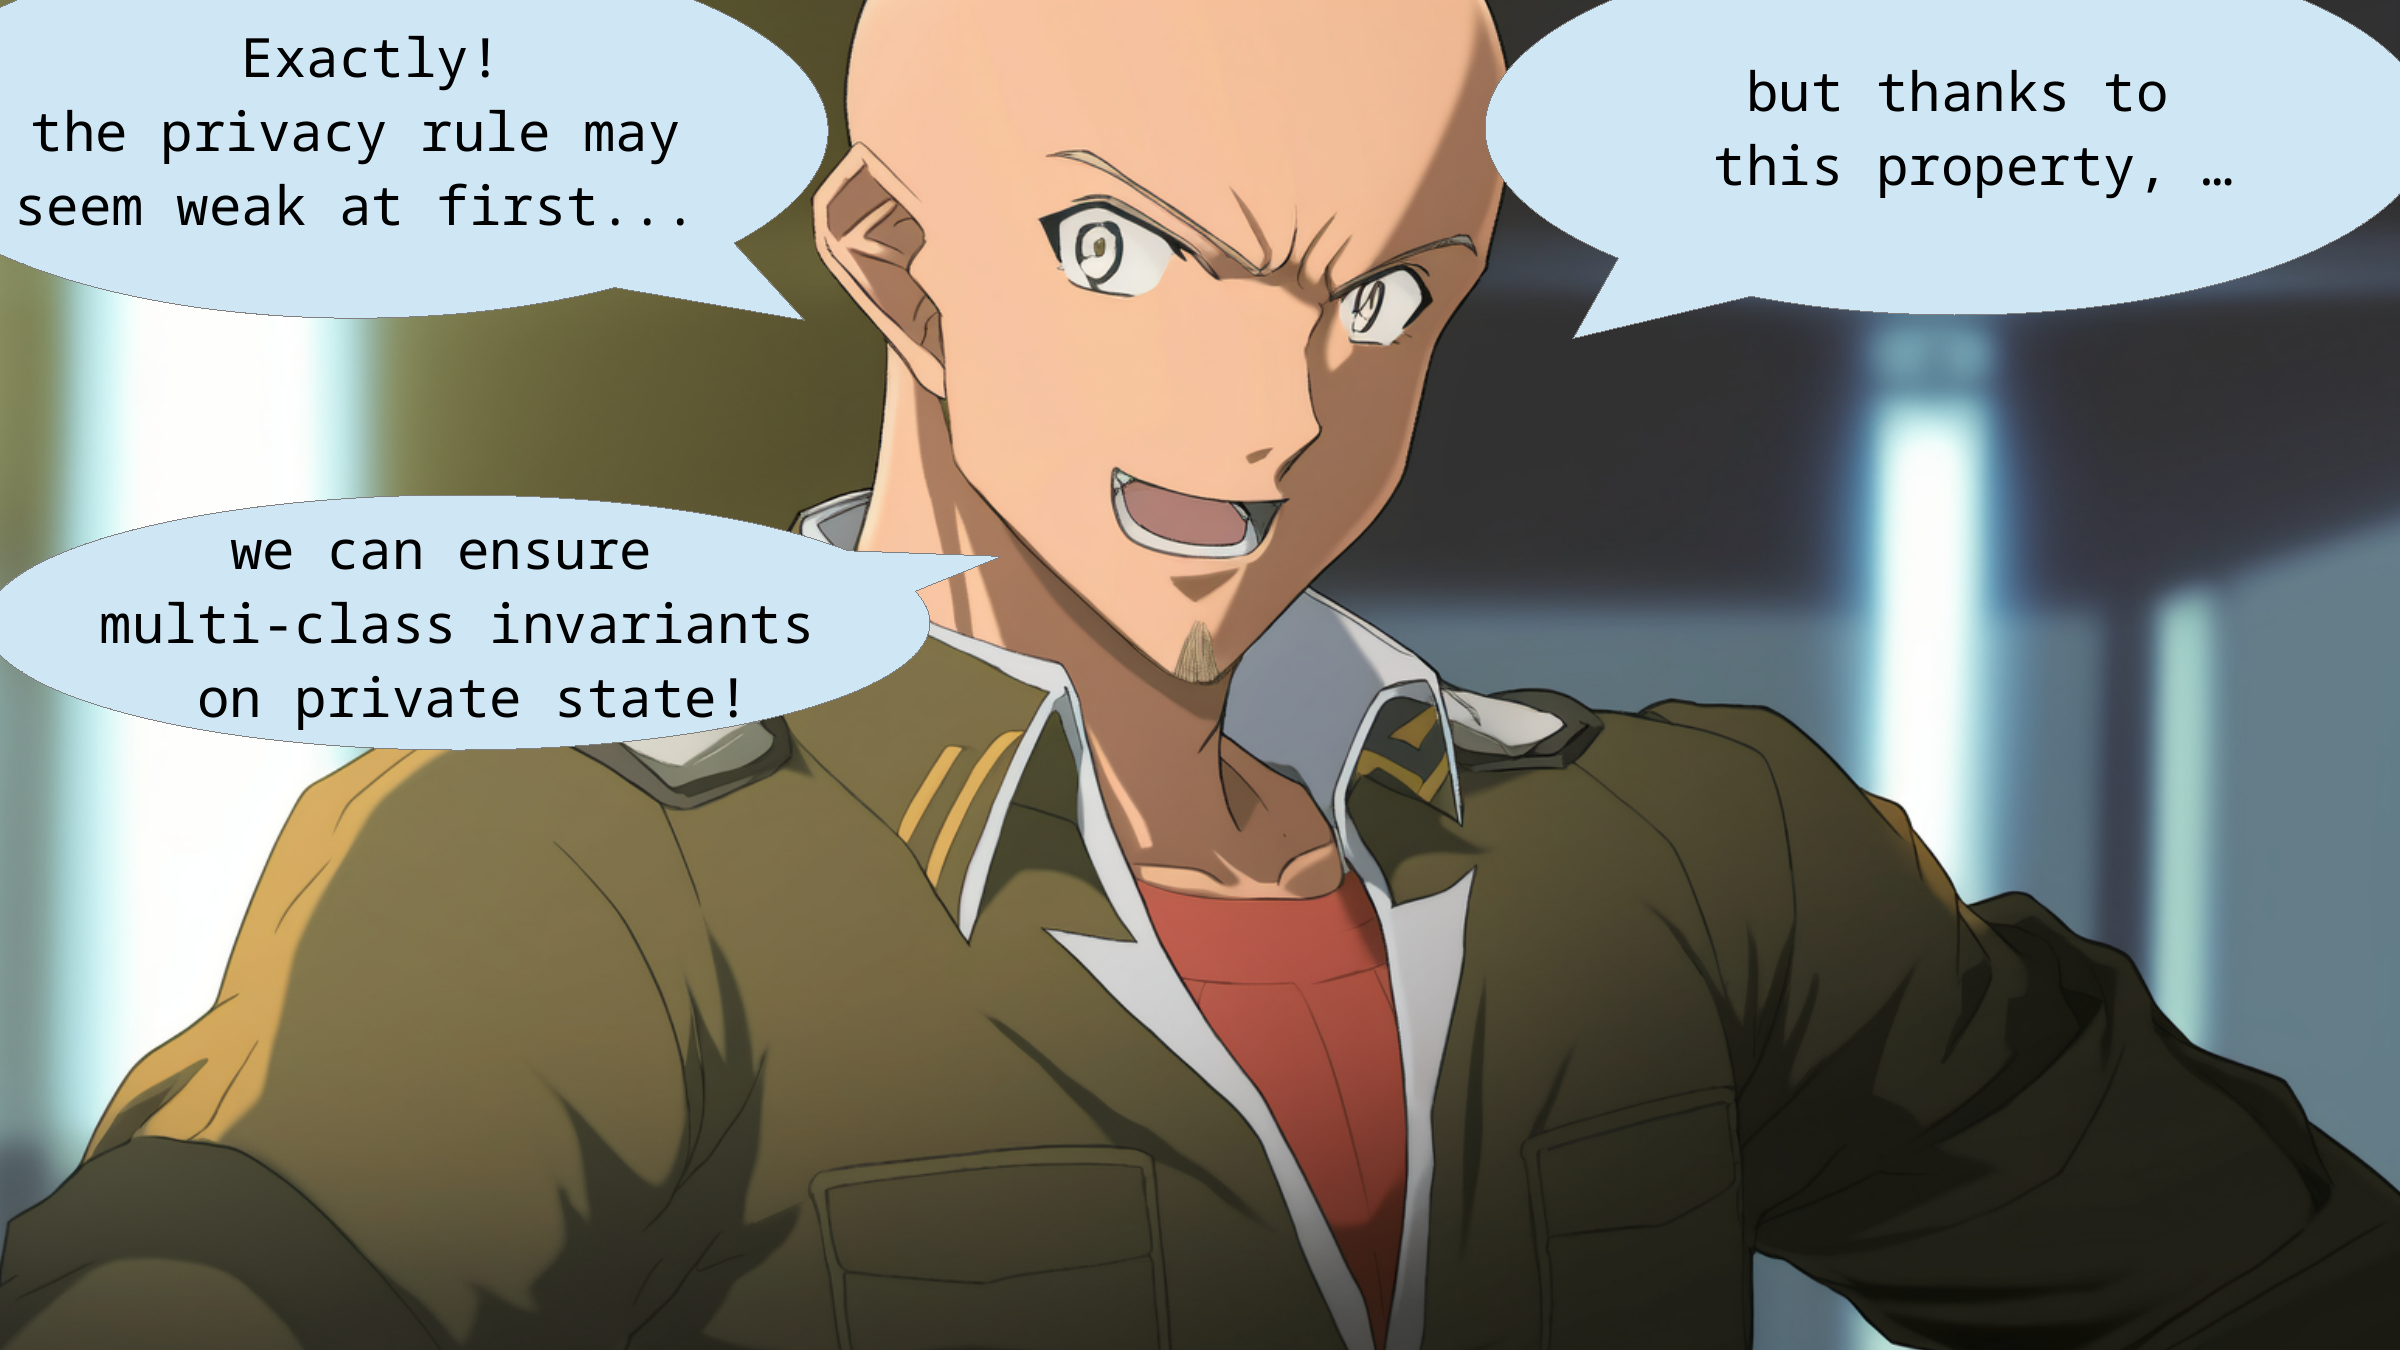

but thanks to
 this property, …
 Exactly!
the privacy rule may
seem weak at first...
we can ensure
multi-class invariants
 on private state!